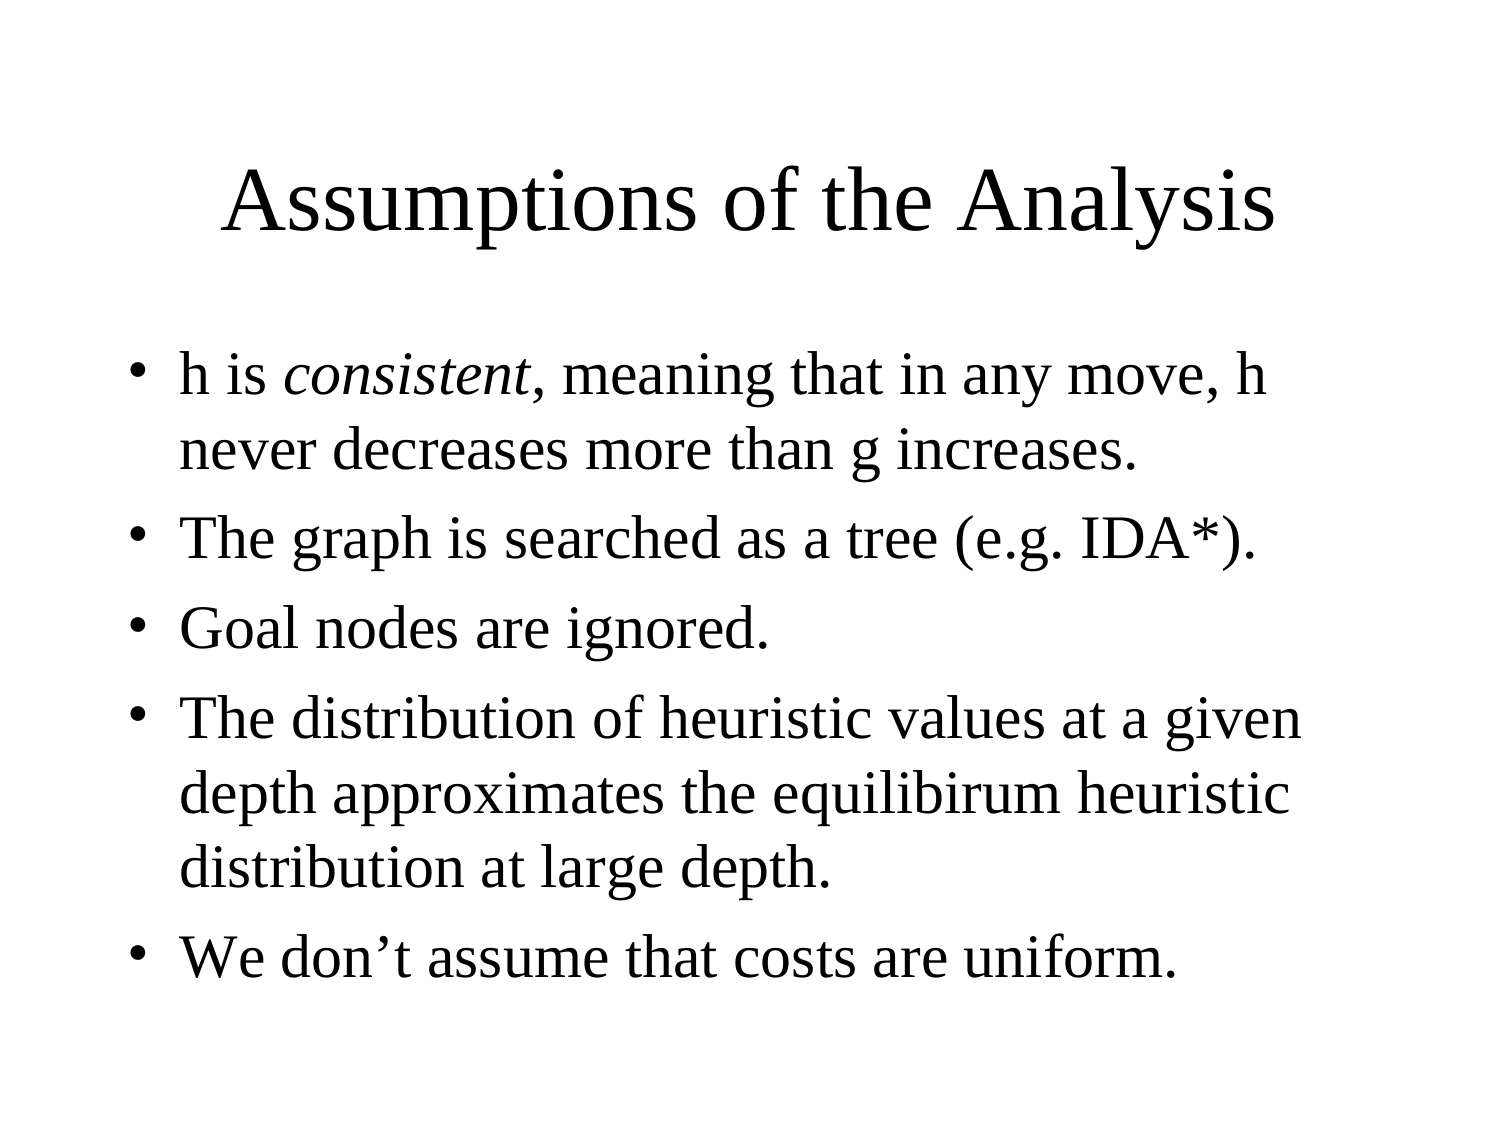

# Assumptions of the Analysis
h is consistent, meaning that in any move, h never decreases more than g increases.
The graph is searched as a tree (e.g. IDA*).
Goal nodes are ignored.
The distribution of heuristic values at a given depth approximates the equilibirum heuristic distribution at large depth.
We don’t assume that costs are uniform.